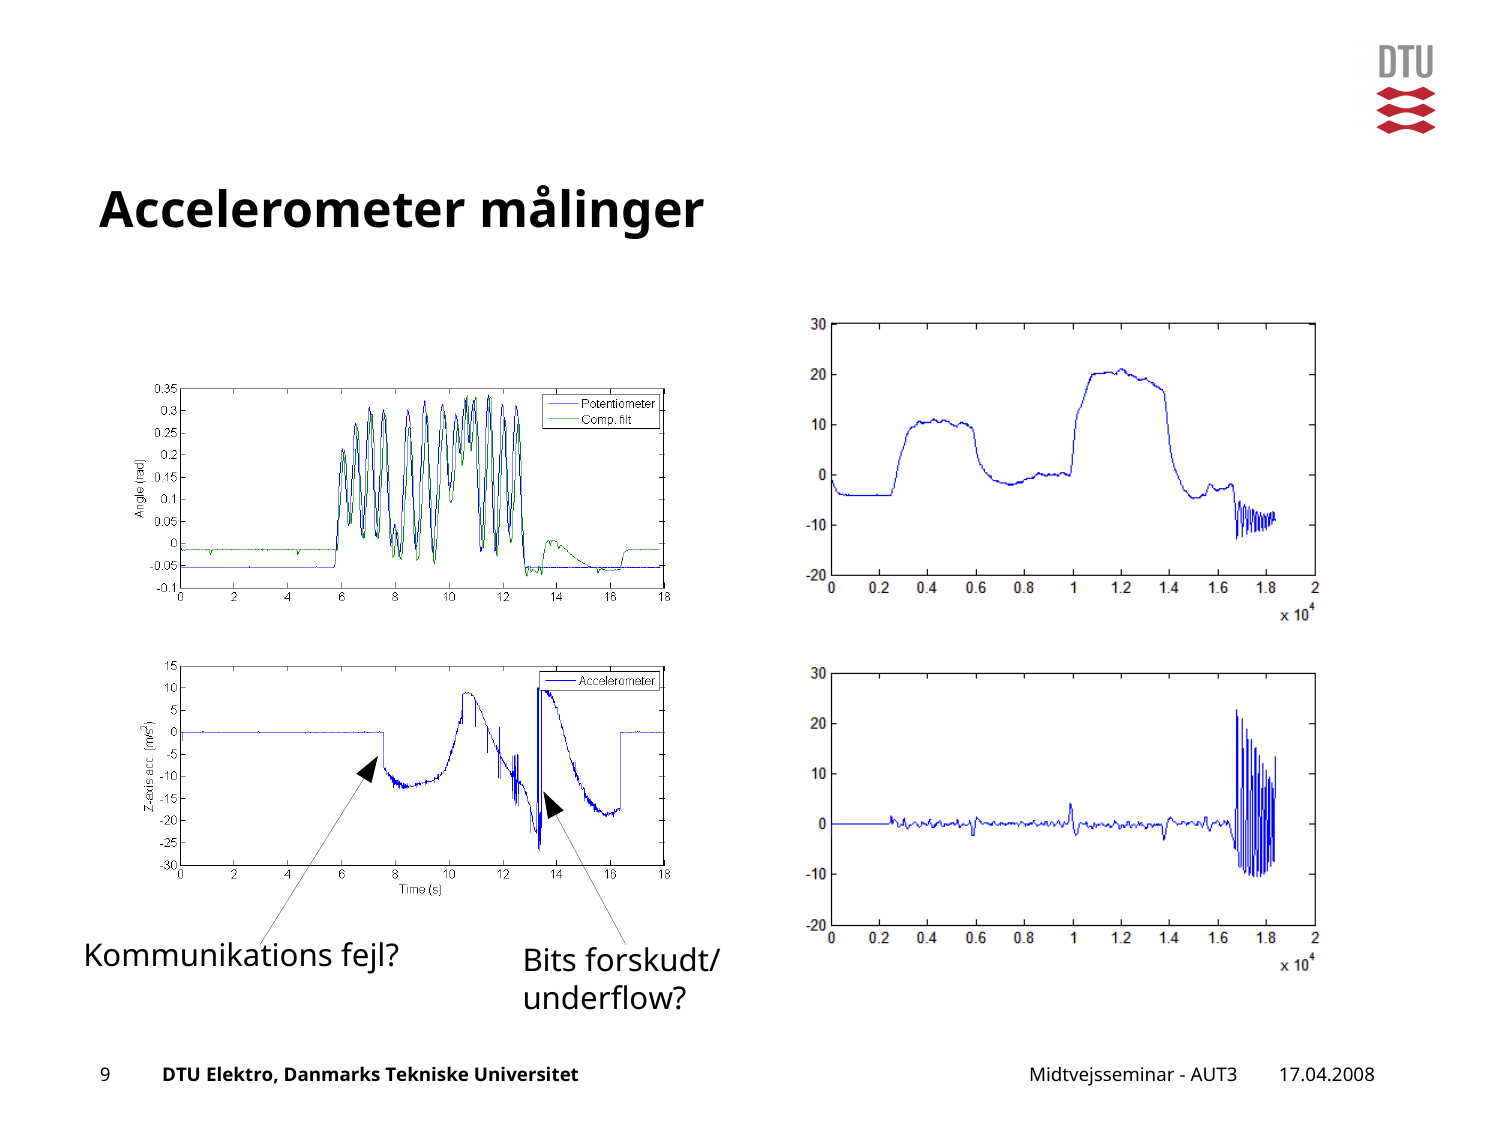

# Accelerometer målinger
Kommunikations fejl?
Bits forskudt/
underflow?